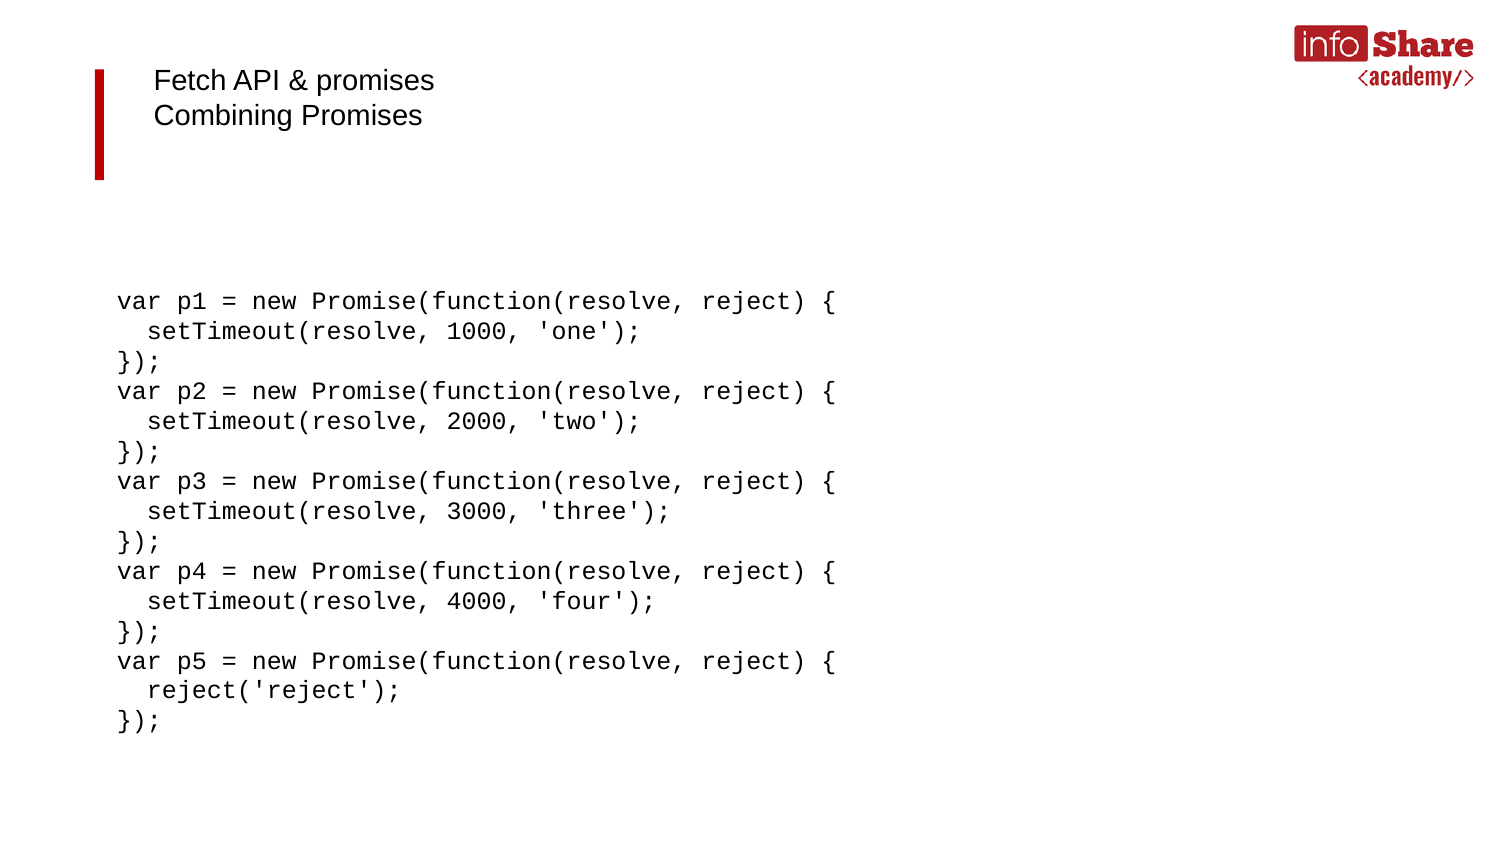

# Fetch API & promises Combining Promises
var p1 = new Promise(function(resolve, reject) {
 setTimeout(resolve, 1000, 'one');
});
var p2 = new Promise(function(resolve, reject) {
 setTimeout(resolve, 2000, 'two');
});
var p3 = new Promise(function(resolve, reject) {
 setTimeout(resolve, 3000, 'three');
});
var p4 = new Promise(function(resolve, reject) {
 setTimeout(resolve, 4000, 'four');
});
var p5 = new Promise(function(resolve, reject) {
 reject('reject');
});